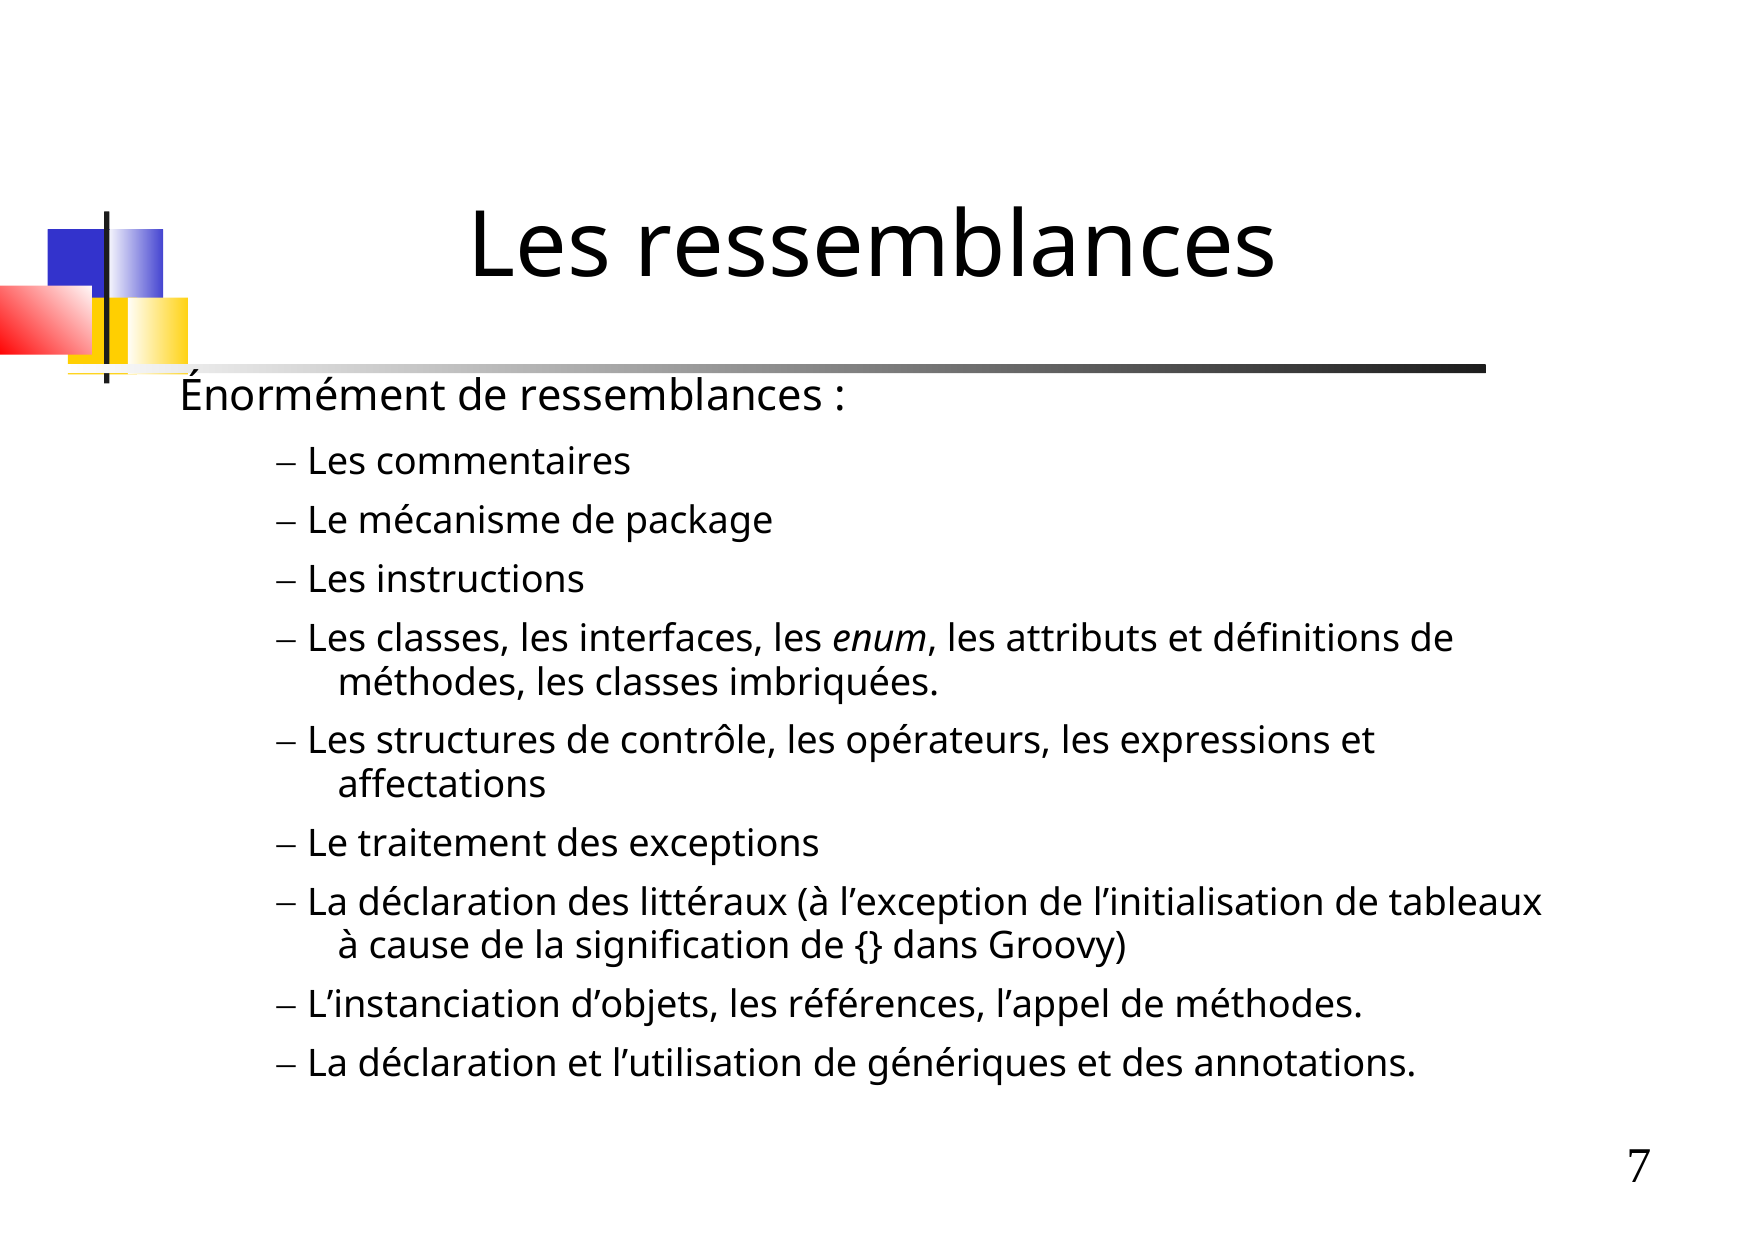

# Les ressemblances
Énormément de ressemblances :
Les commentaires
Le mécanisme de package
Les instructions
Les classes, les interfaces, les enum, les attributs et définitions de méthodes, les classes imbriquées.
Les structures de contrôle, les opérateurs, les expressions et affectations
Le traitement des exceptions
La déclaration des littéraux (à l’exception de l’initialisation de tableaux à cause de la signification de {} dans Groovy)
L’instanciation d’objets, les références, l’appel de méthodes.
La déclaration et l’utilisation de génériques et des annotations.